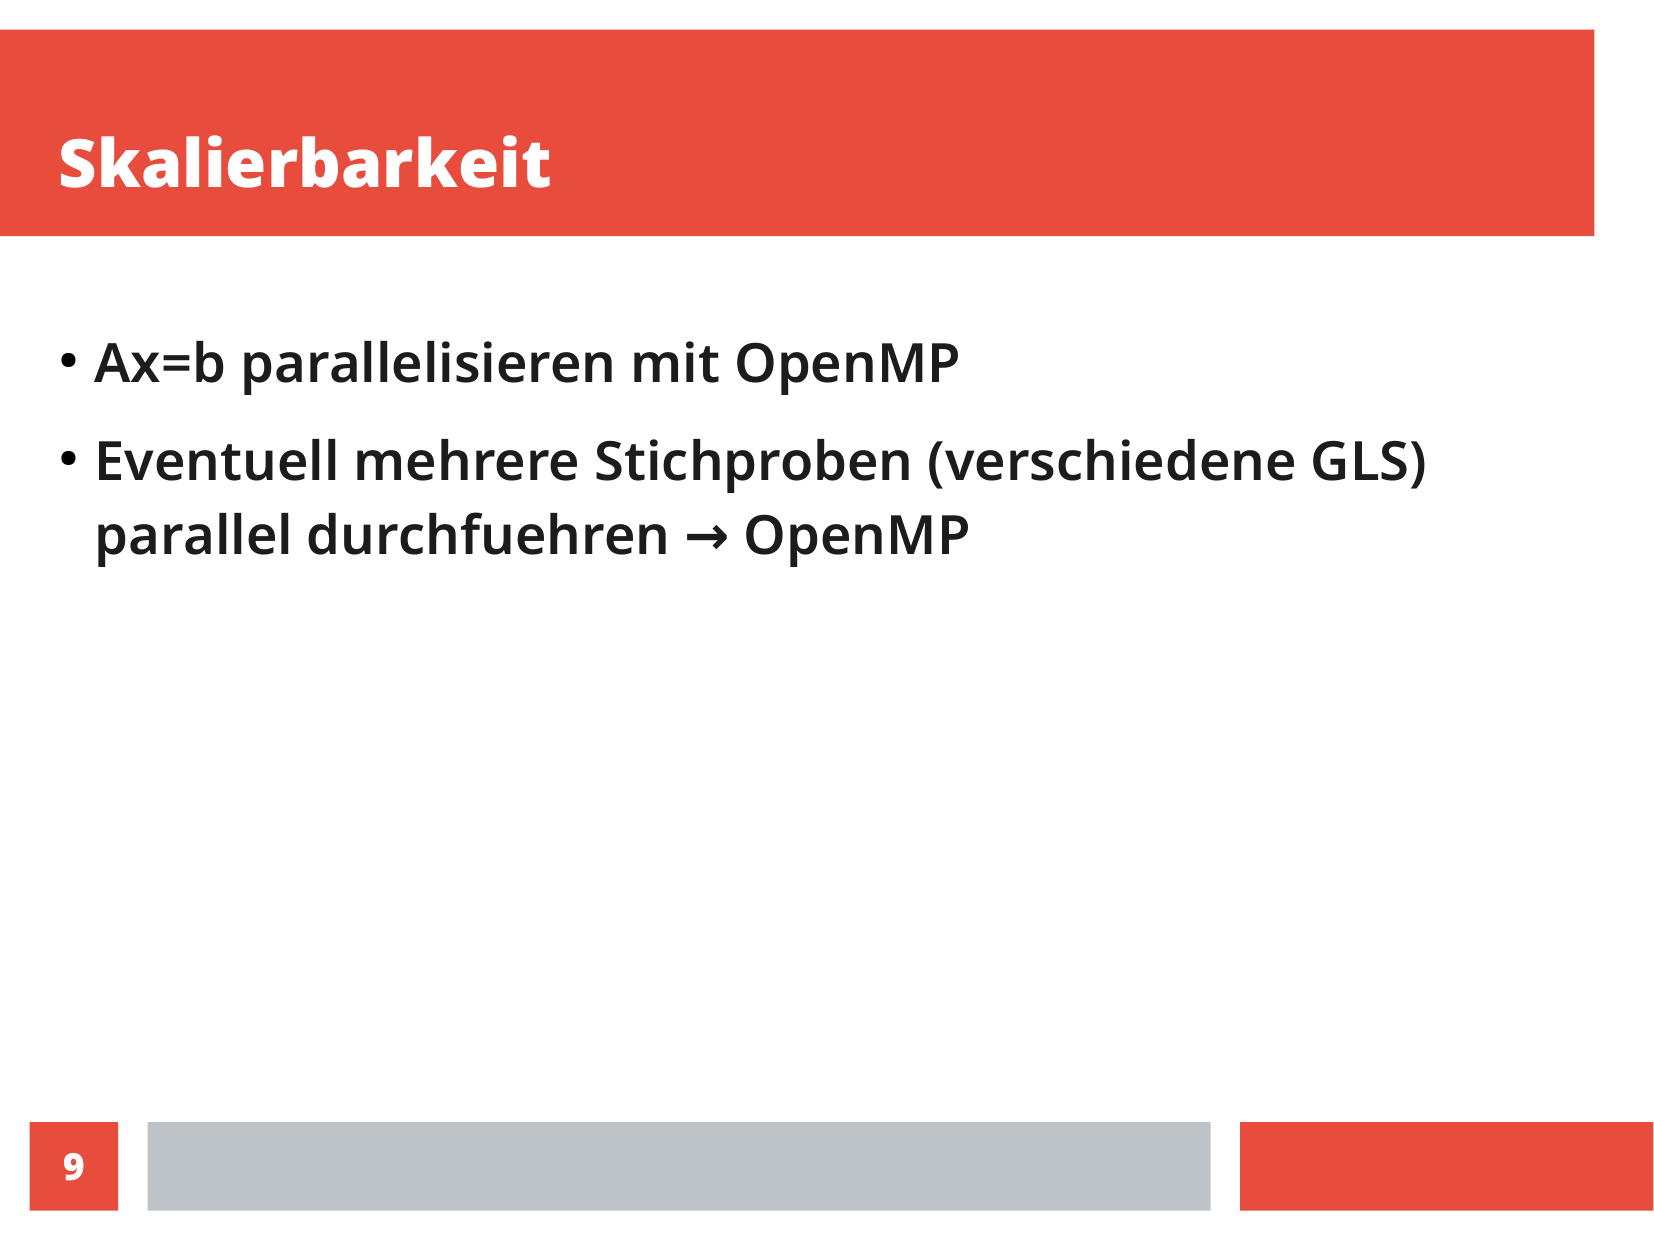

# Skalierbarkeit
Ax=b parallelisieren mit OpenMP
Eventuell mehrere Stichproben (verschiedene GLS) parallel durchfuehren → OpenMP
9